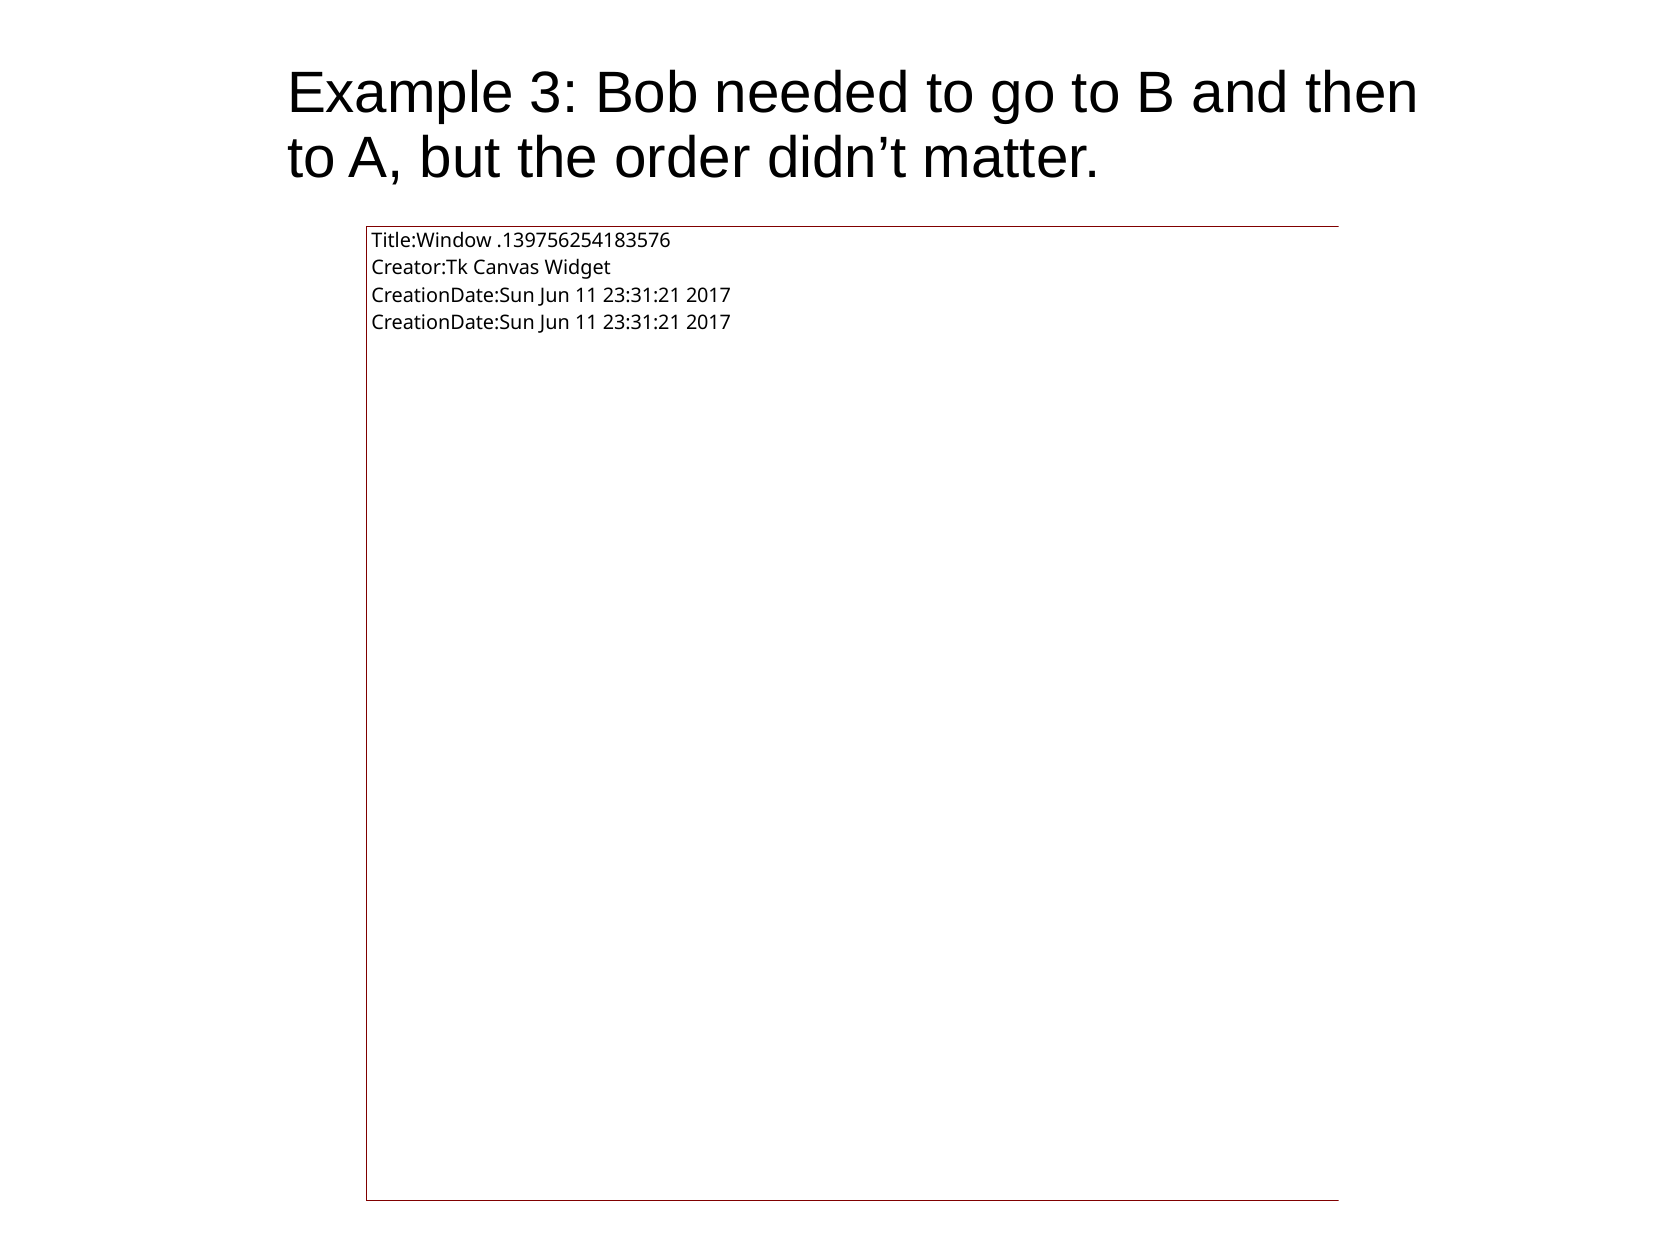

Example 3: Bob needed to go to B and then to A, but the order didn’t matter.